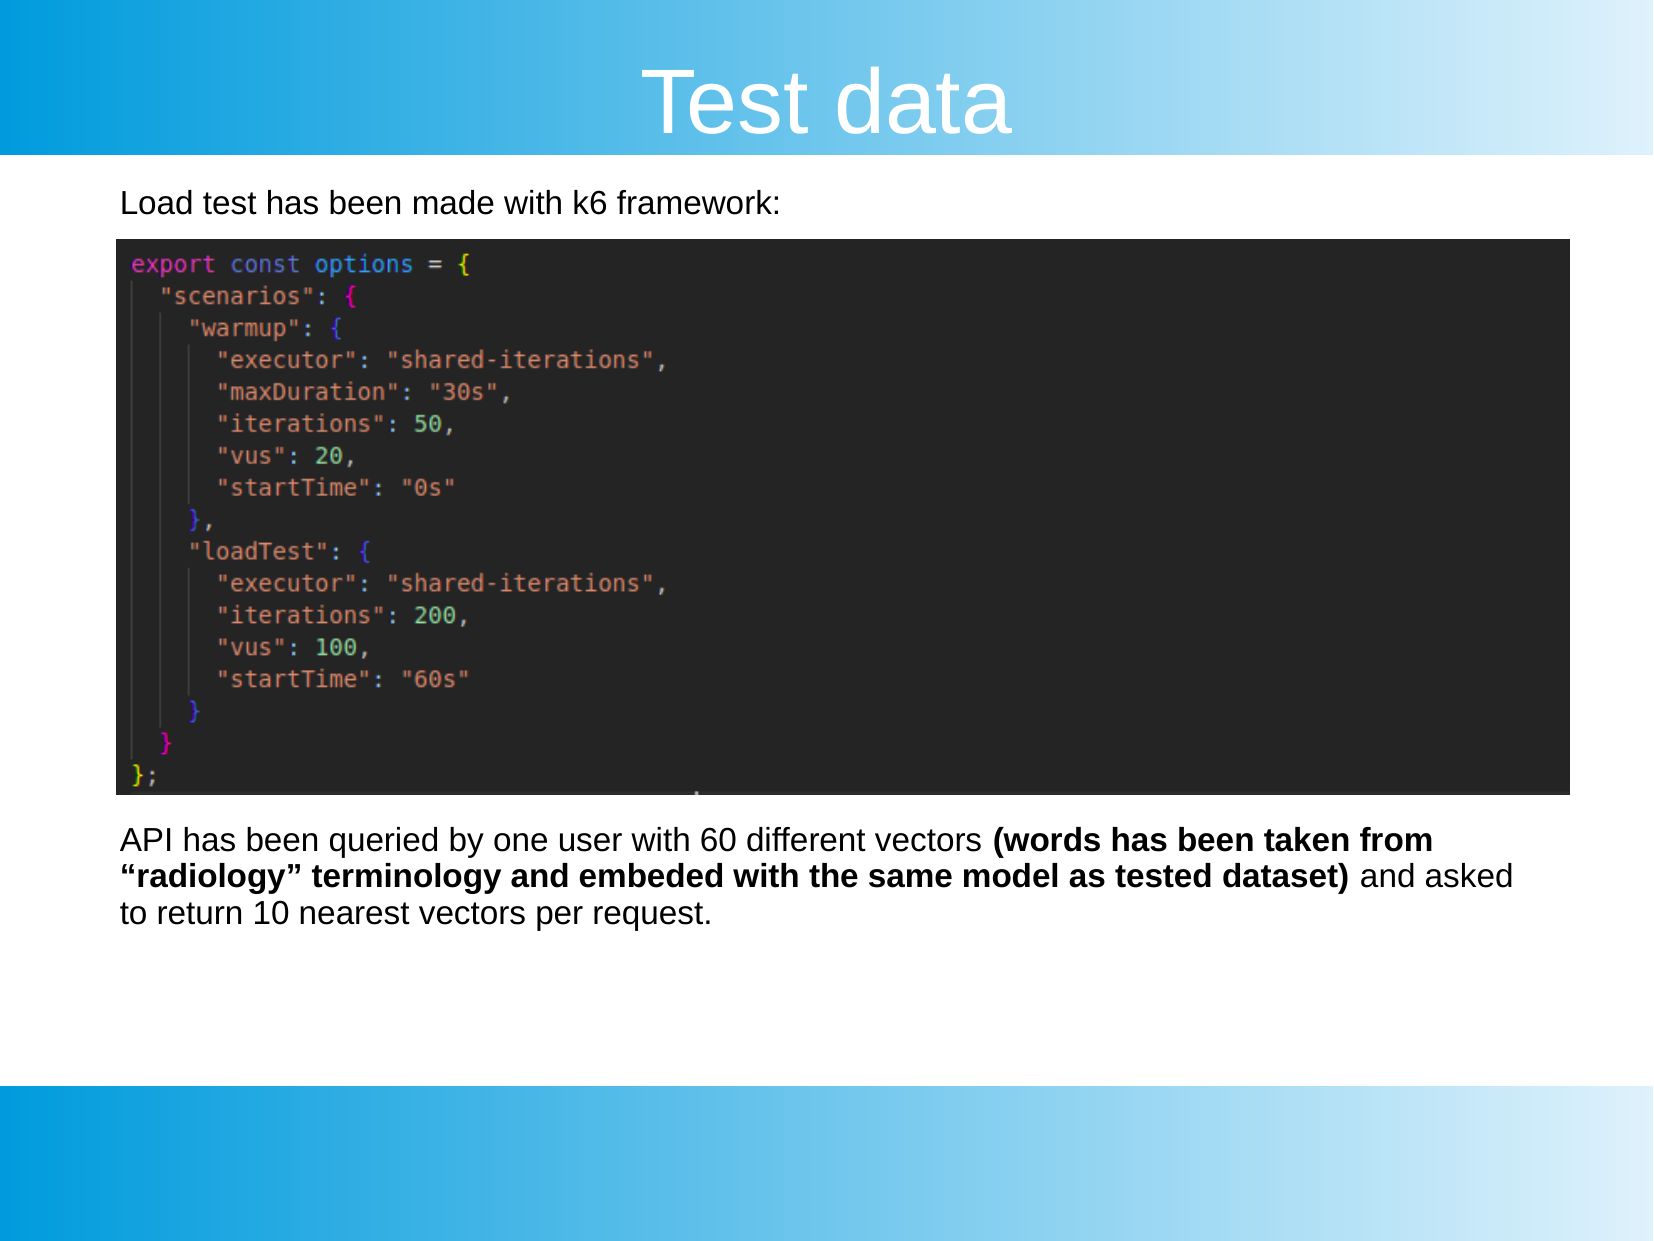

# Test data
Load test has been made with k6 framework:
API has been queried by one user with 60 different vectors (words has been taken from “radiology” terminology and embeded with the same model as tested dataset) and asked to return 10 nearest vectors per request.